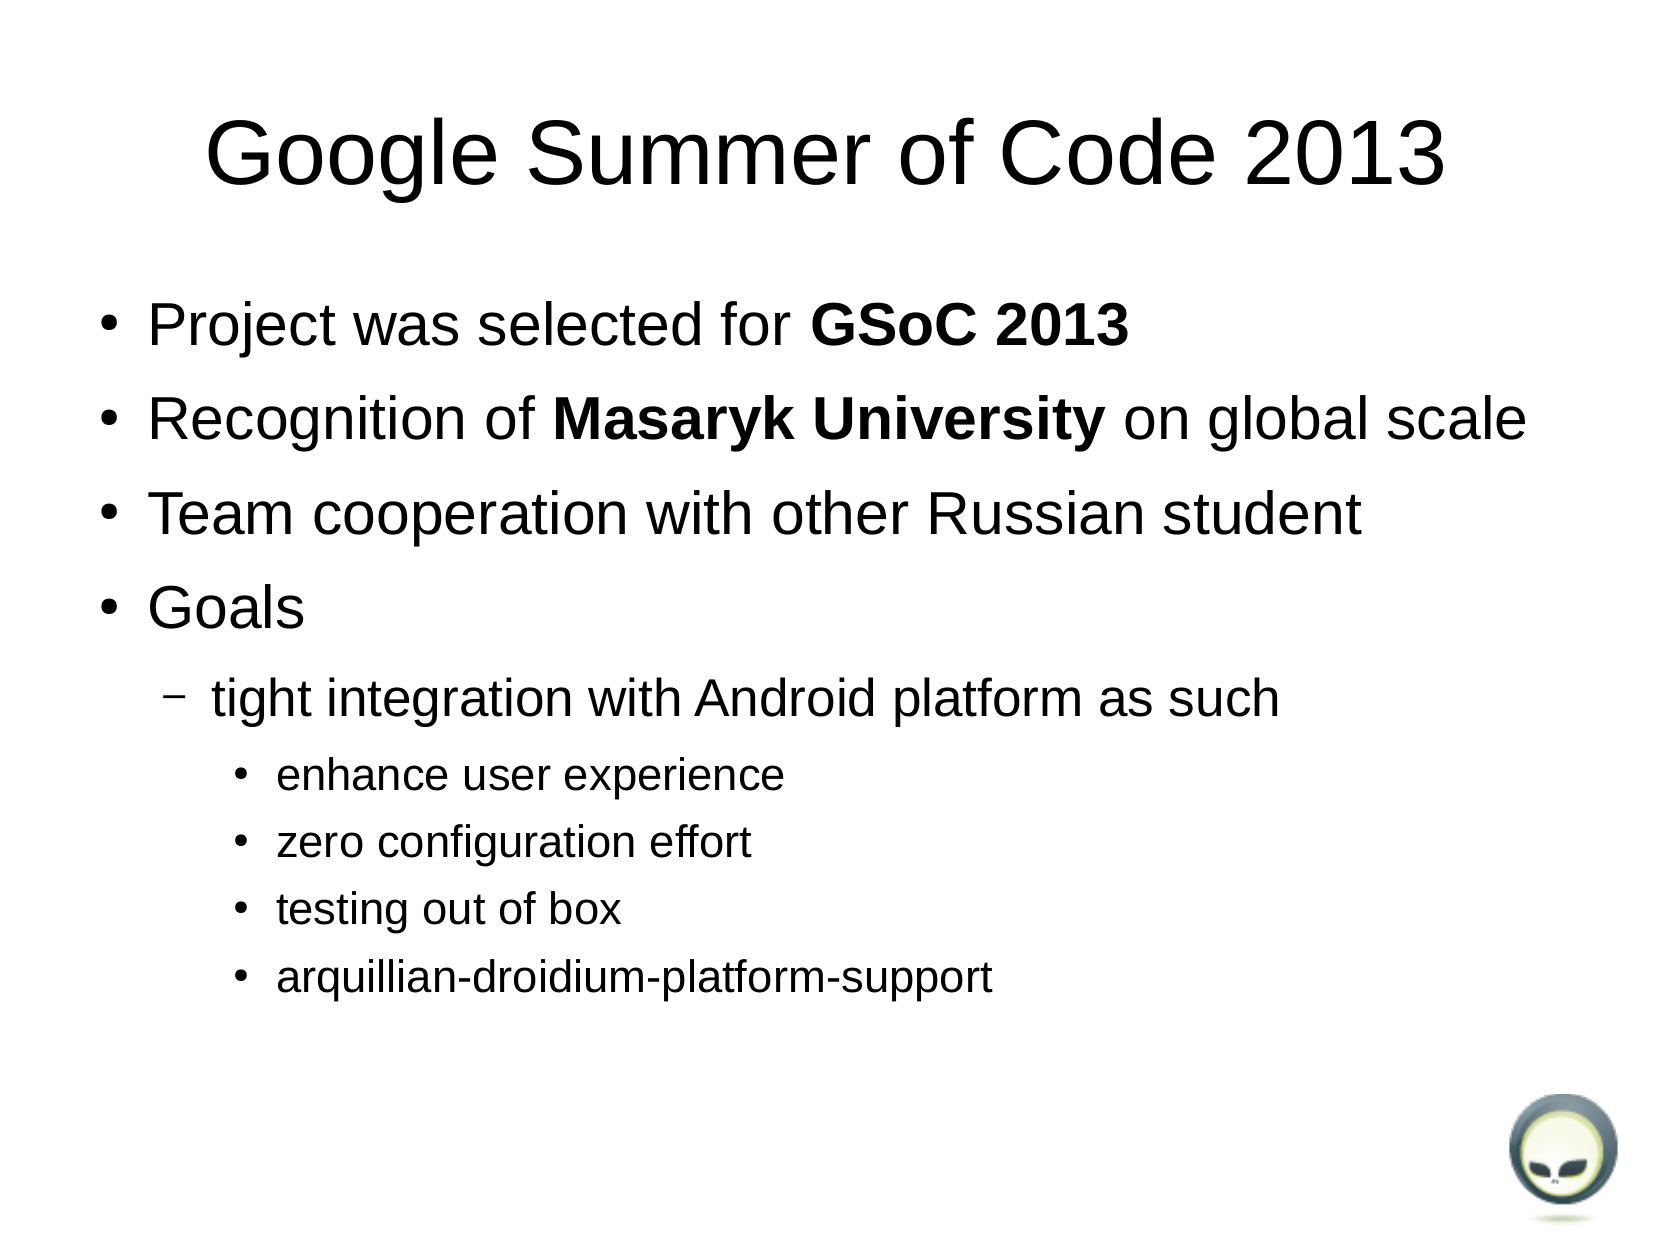

# Google Summer of Code 2013
Project was selected for GSoC 2013
Recognition of Masaryk University on global scale
Team cooperation with other Russian student
Goals
tight integration with Android platform as such
enhance user experience
zero configuration effort
testing out of box
arquillian-droidium-platform-support